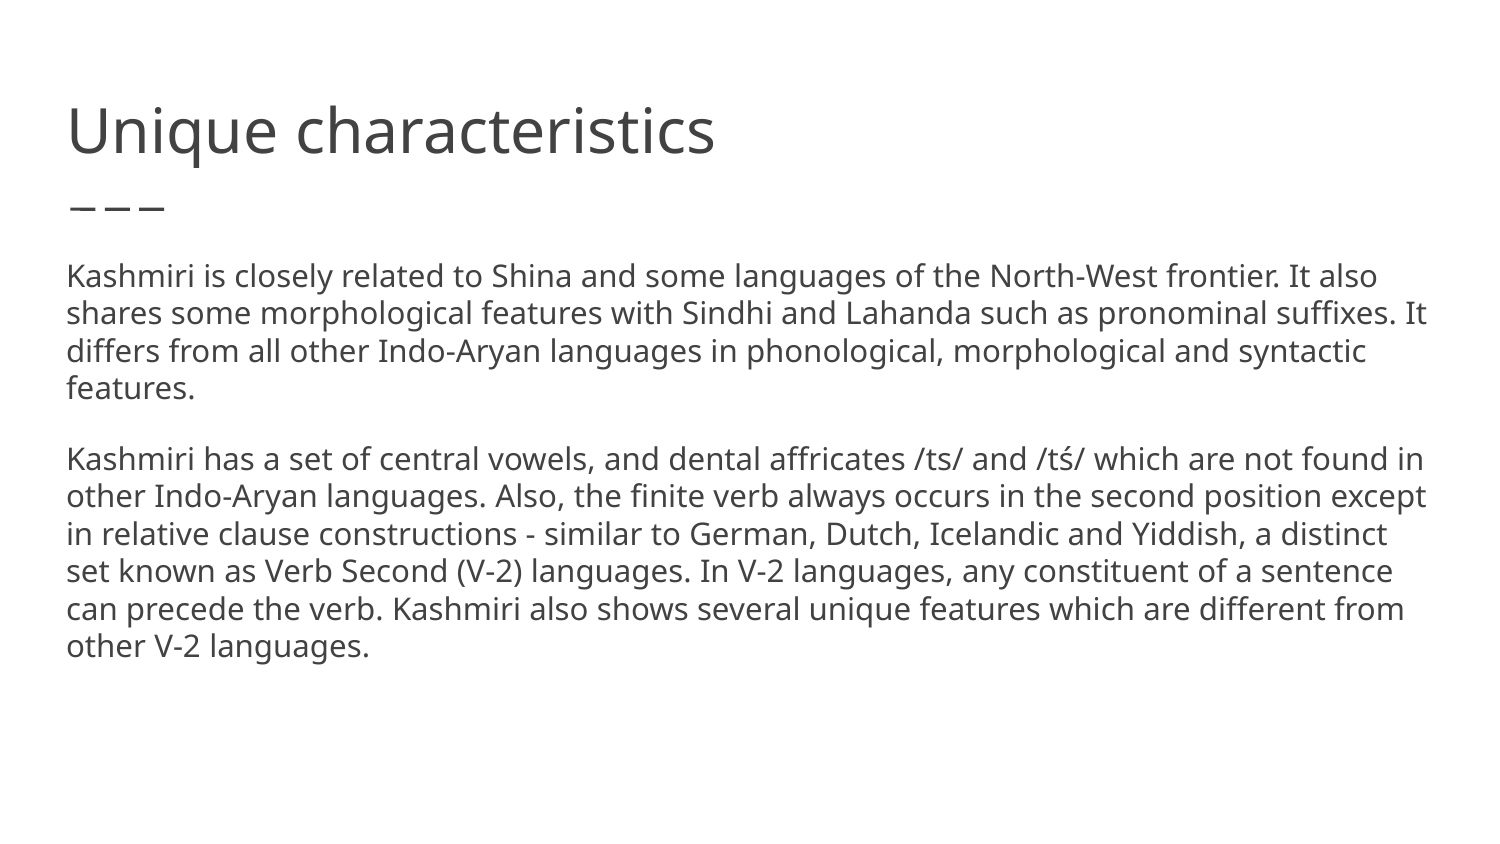

# Unique characteristics
Kashmiri is closely related to Shina and some languages of the North-West frontier. It also shares some morphological features with Sindhi and Lahanda such as pronominal suffixes. It differs from all other Indo-Aryan languages in phonological, morphological and syntactic features.
Kashmiri has a set of central vowels, and dental affricates /ts/ and /tś/ which are not found in other Indo-Aryan languages. Also, the finite verb always occurs in the second position except in relative clause constructions - similar to German, Dutch, Icelandic and Yiddish, a distinct set known as Verb Second (V-2) languages. In V-2 languages, any constituent of a sentence can precede the verb. Kashmiri also shows several unique features which are different from other V-2 languages.